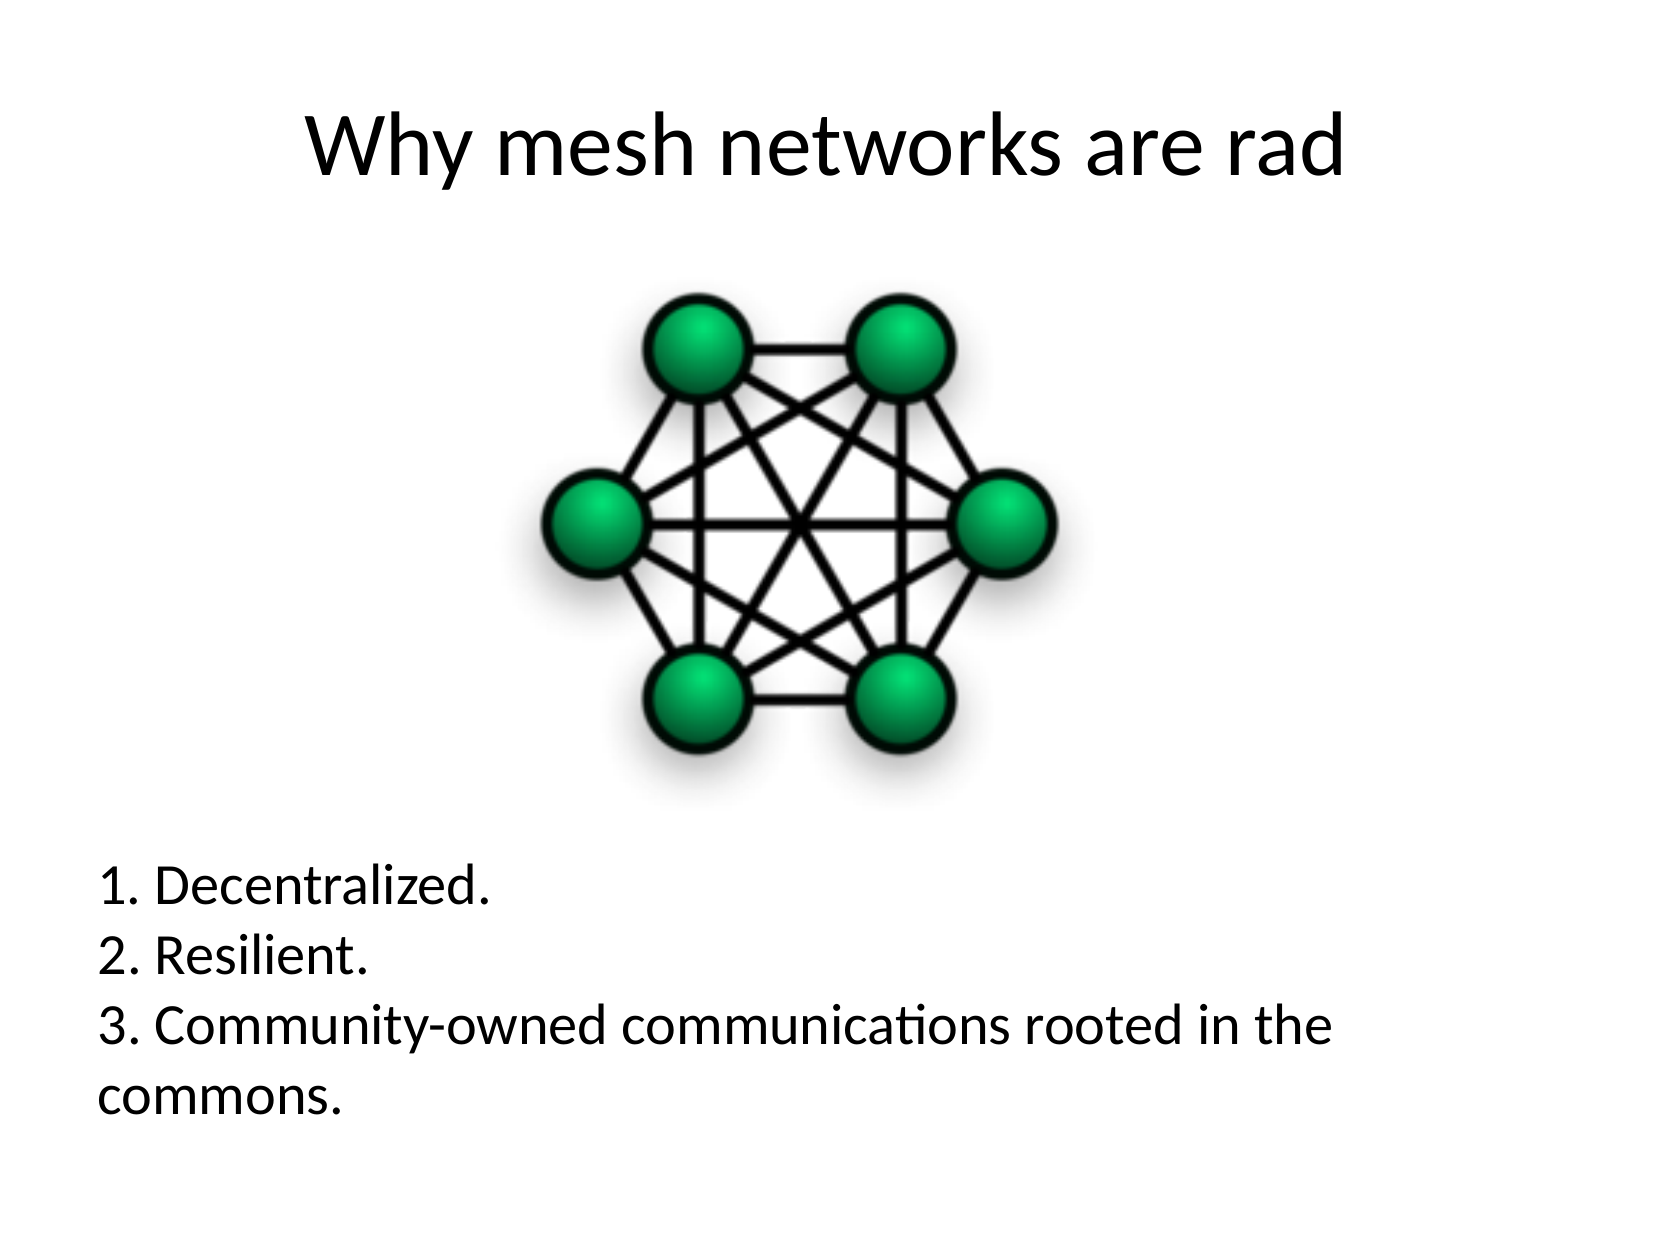

# Why mesh networks are rad
1. Decentralized.
2. Resilient.
3. Community-owned communications rooted in the commons.